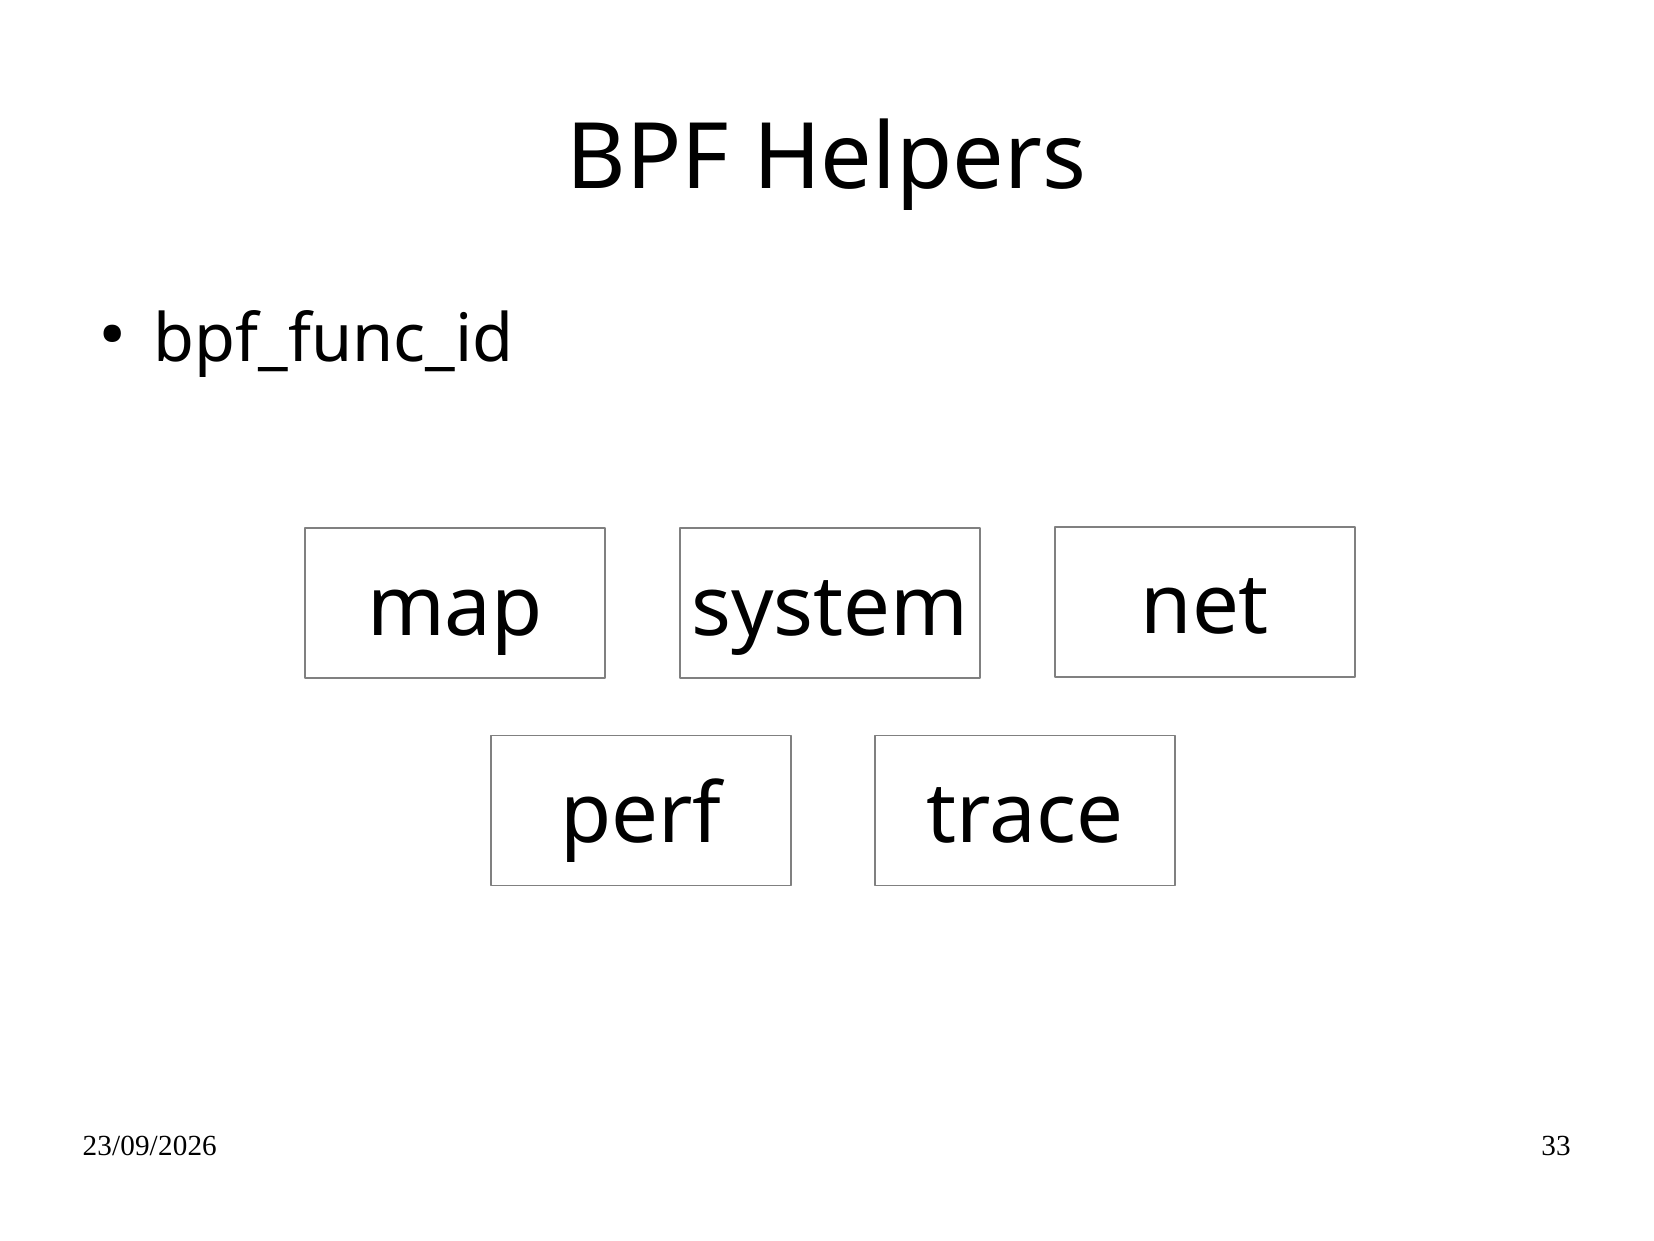

# BPF Helpers
bpf_func_id
net
map
system
perf
trace
33